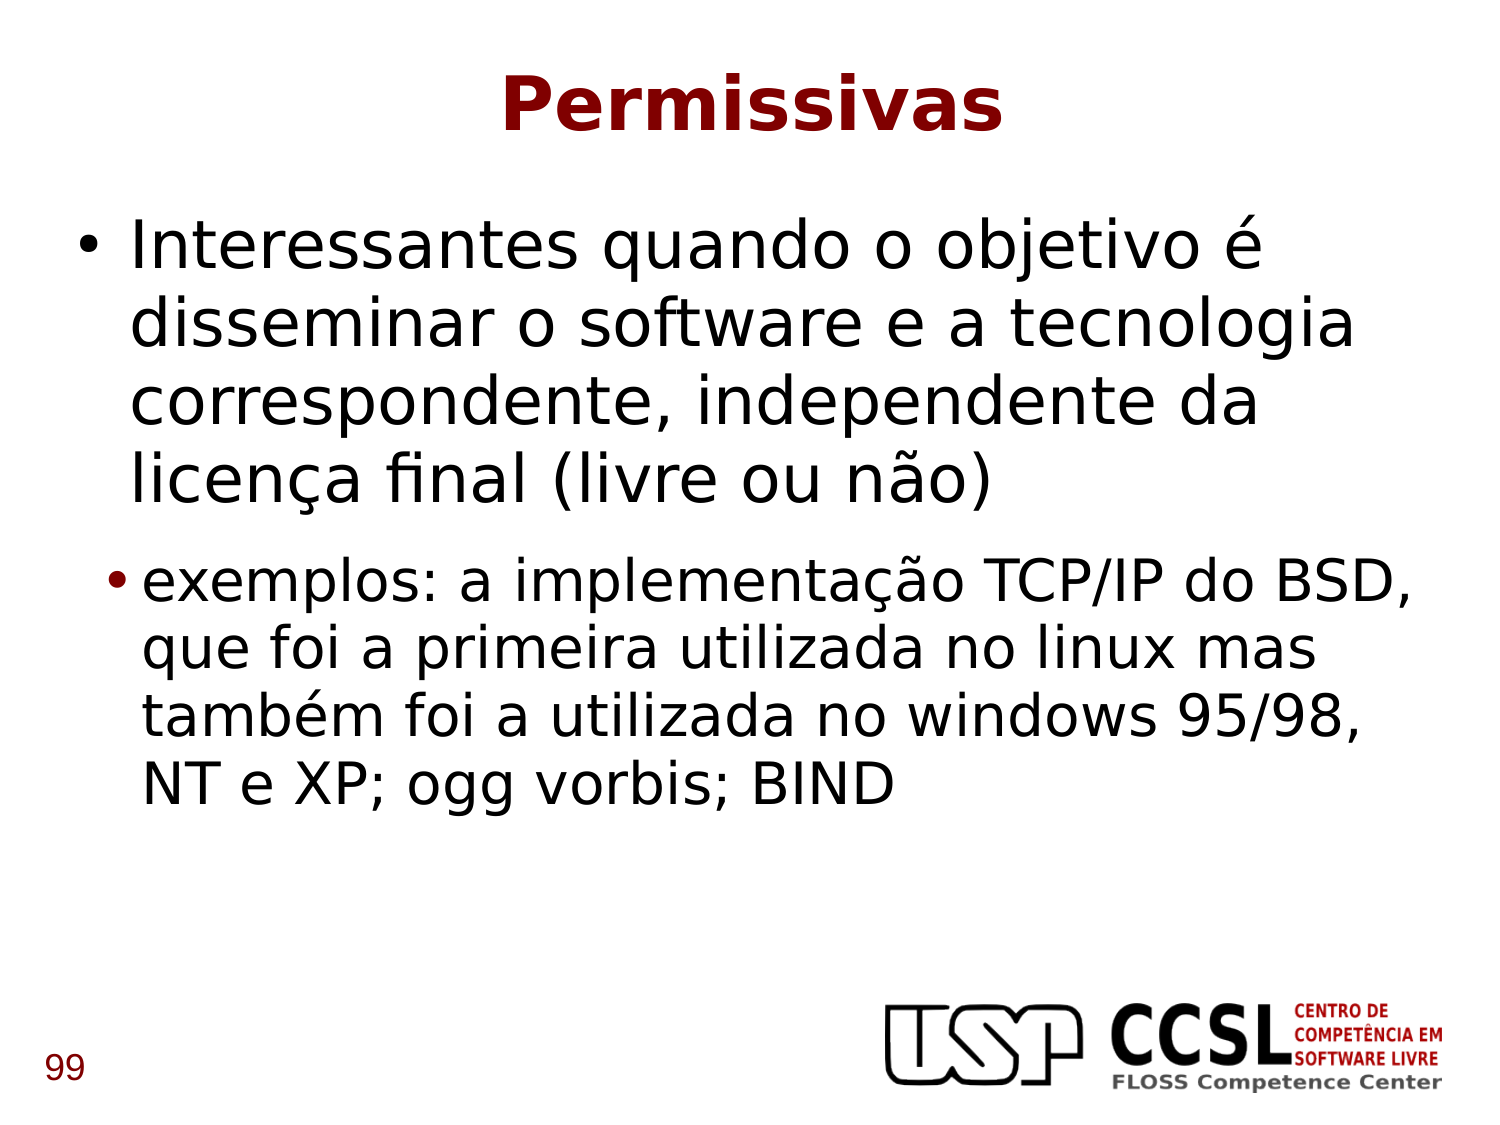

# Permissivas
Interessantes quando o objetivo é disseminar o software e a tecnologia correspondente, independente da licença final (livre ou não)
exemplos: a implementação TCP/IP do BSD, que foi a primeira utilizada no linux mas também foi a utilizada no windows 95/98, NT e XP; ogg vorbis; BIND